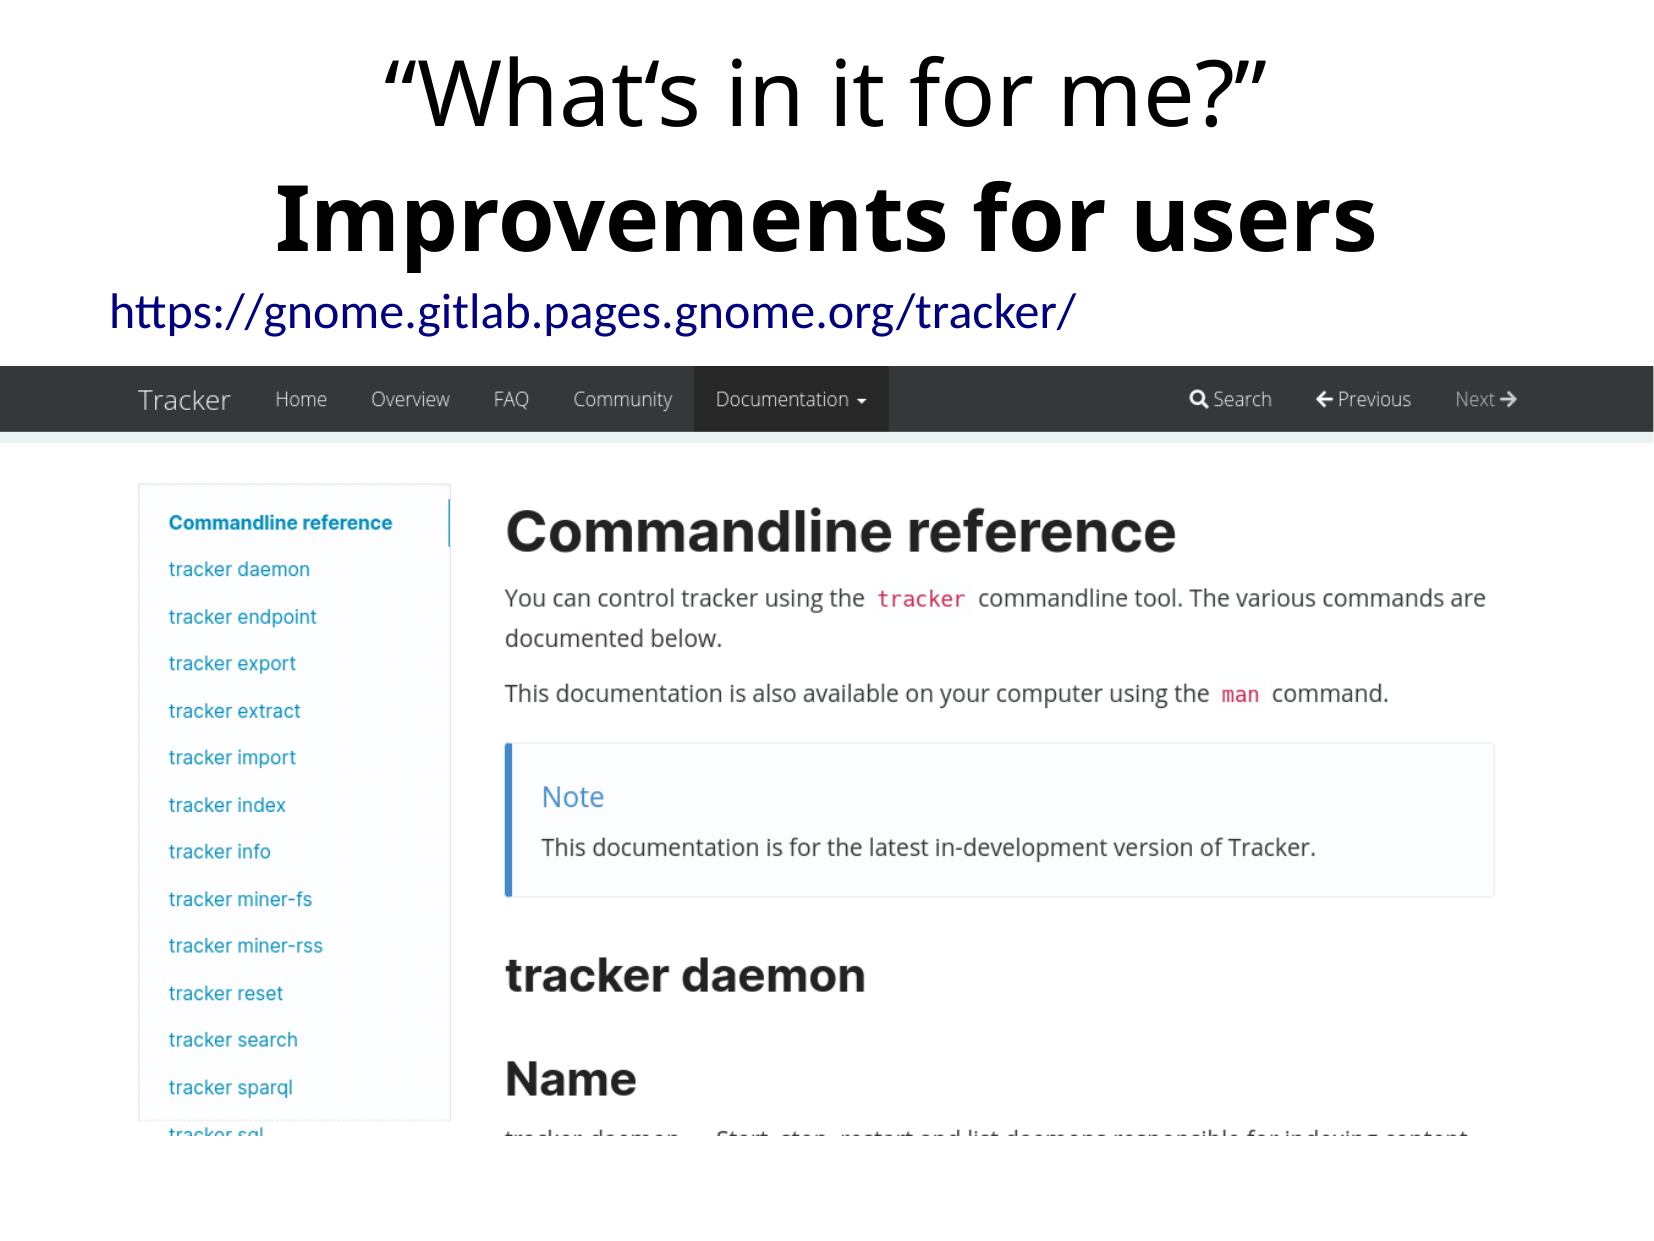

# “What‘s in it for me?” Improvements for users
https://gnome.gitlab.pages.gnome.org/tracker/